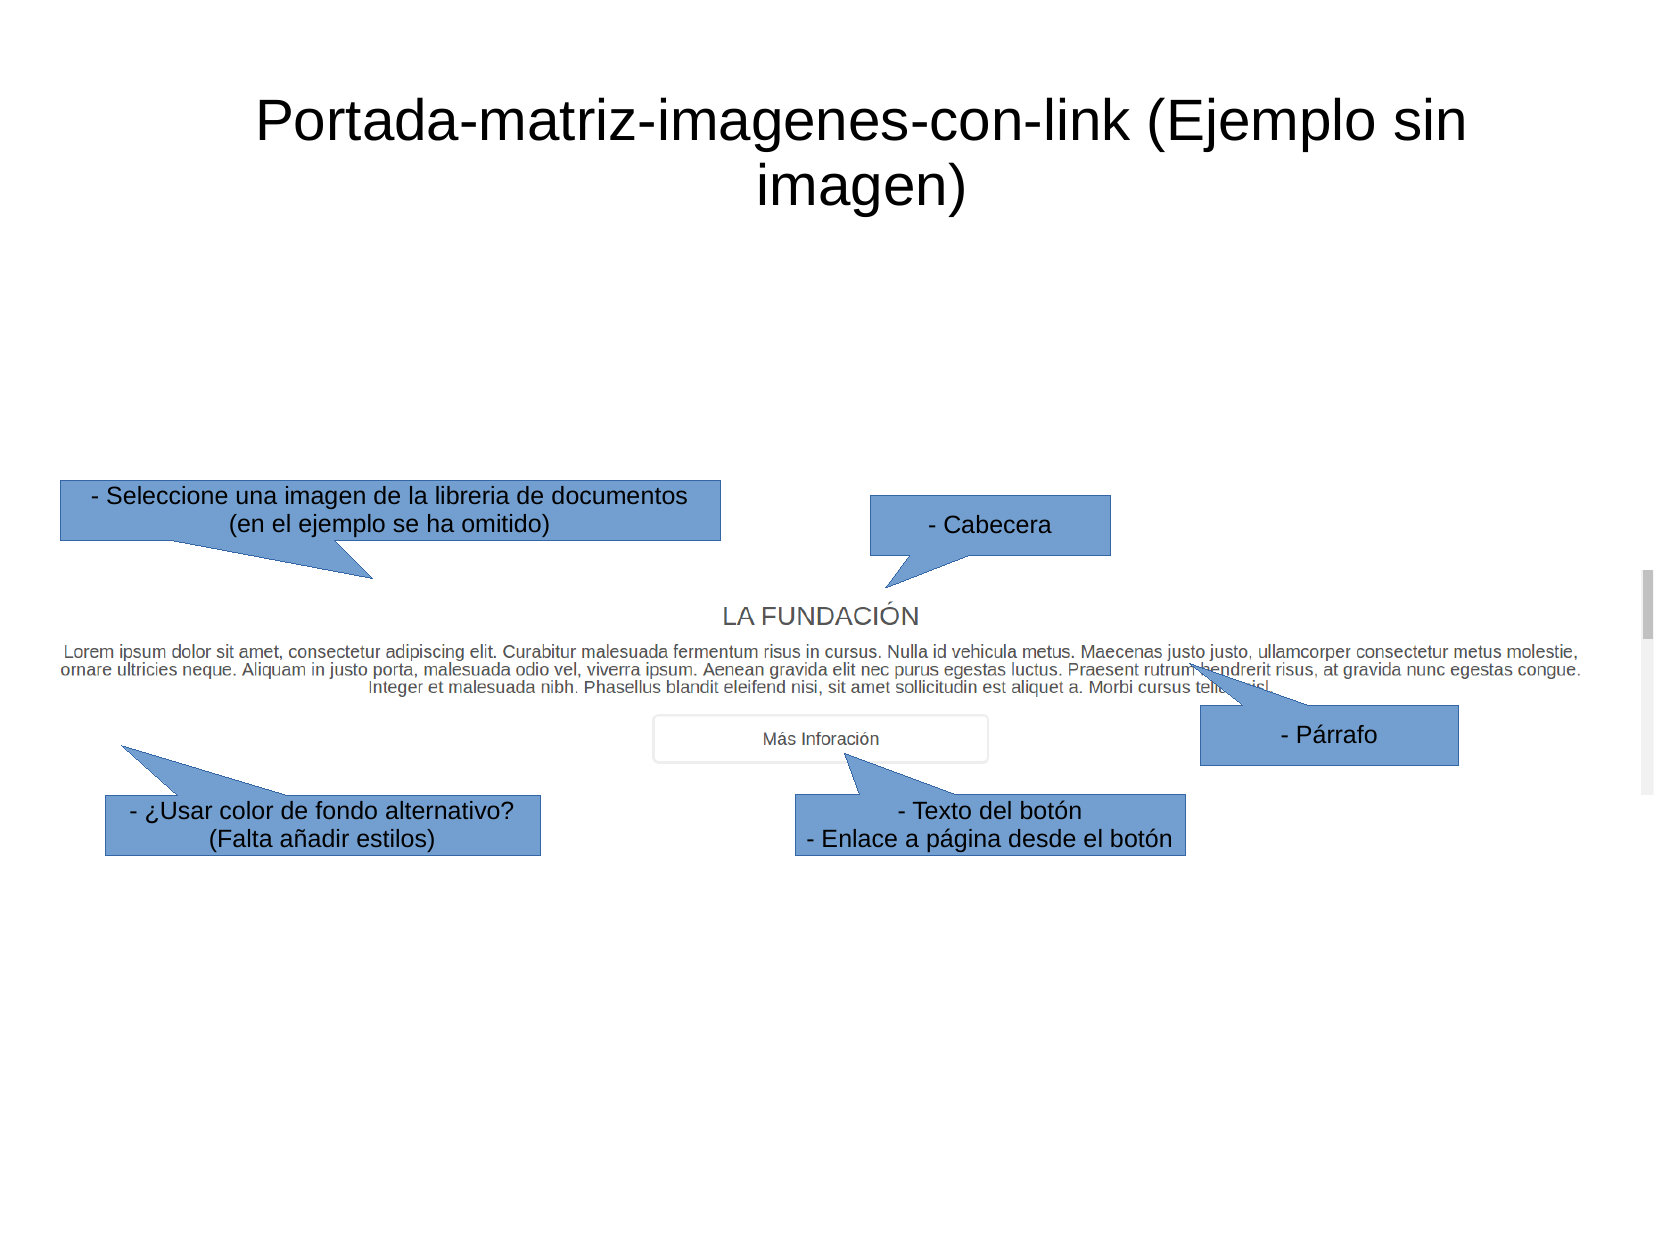

# Portada-matriz-imagenes-con-link (Ejemplo sin imagen)
- Seleccione una imagen de la libreria de documentos
(en el ejemplo se ha omitido)
- Cabecera
- Párrafo
- Texto del botón
- Enlace a página desde el botón
- ¿Usar color de fondo alternativo?
(Falta añadir estilos)